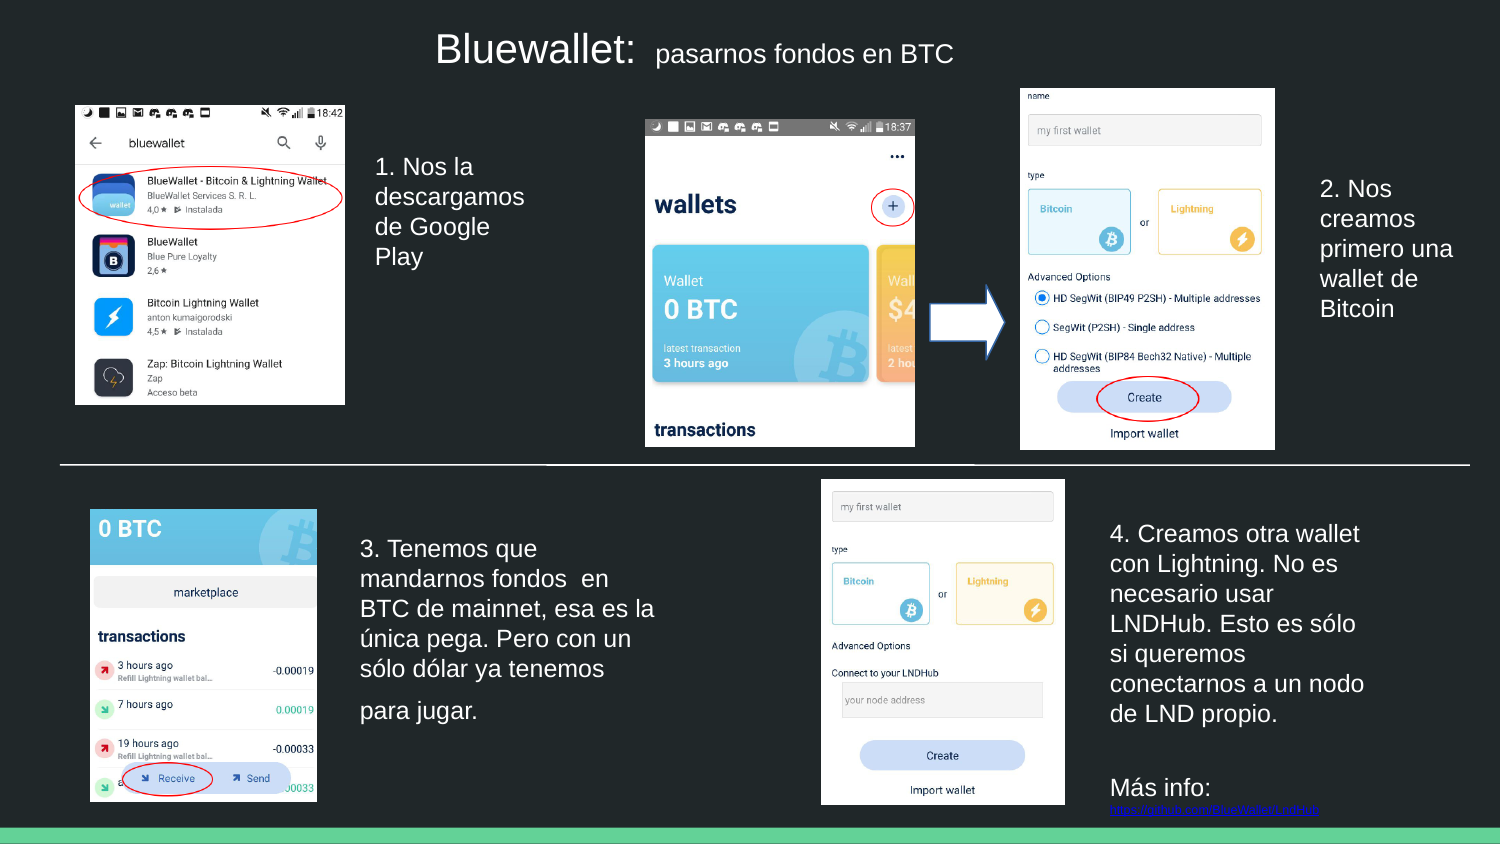

Bluewallet: pasarnos fondos en BTC
1. Nos la descargamos de Google Play
2. Nos creamos primero una wallet de Bitcoin
4. Creamos otra wallet con Lightning. No es necesario usar LNDHub. Esto es sólo si queremos conectarnos a un nodo de LND propio.
Más info: https://github.com/BlueWallet/LndHub
3. Tenemos que mandarnos fondos en BTC de mainnet, esa es la única pega. Pero con un sólo dólar ya tenemos para jugar.